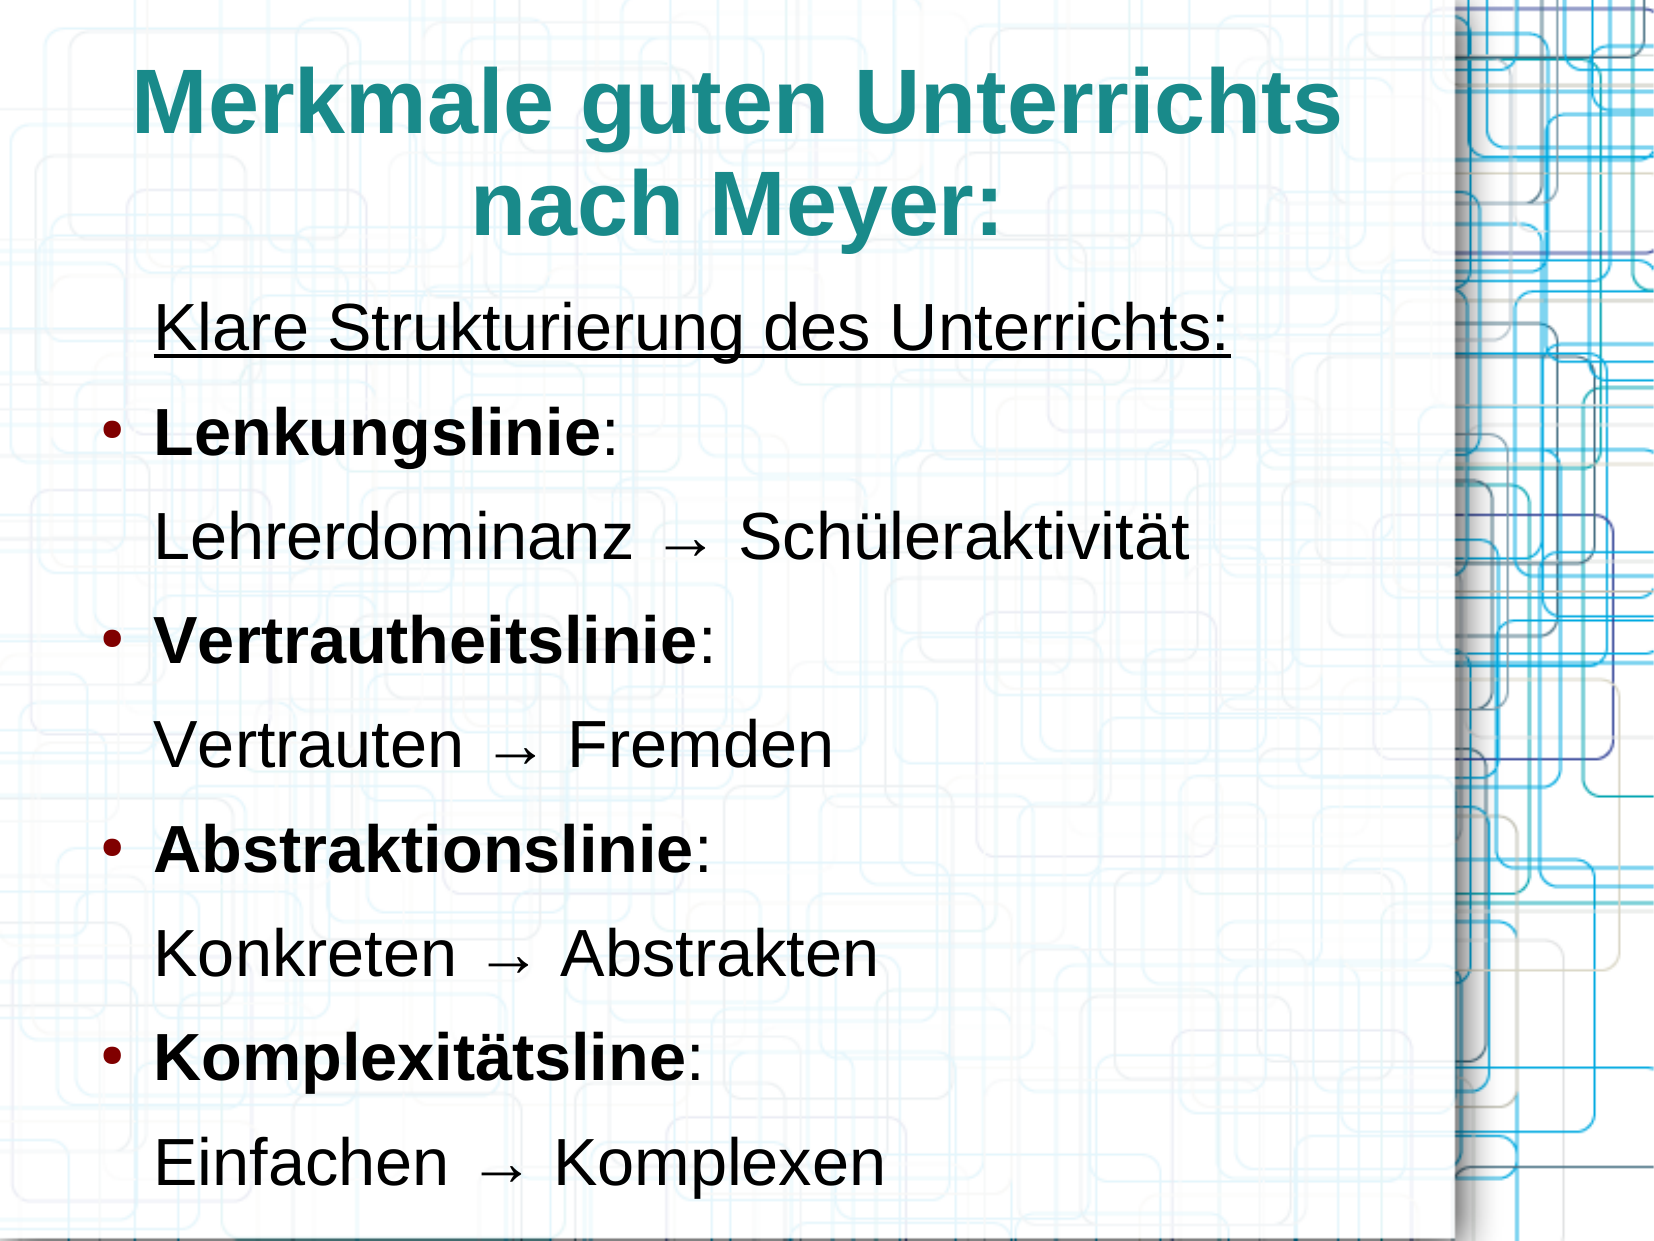

# Merkmale guten Unterrichts nach Meyer:
Klare Strukturierung des Unterrichts:
Lenkungslinie:
Lehrerdominanz → Schüleraktivität
Vertrautheitslinie:
Vertrauten → Fremden
Abstraktionslinie:
Konkreten → Abstrakten
Komplexitätsline:
Einfachen → Komplexen